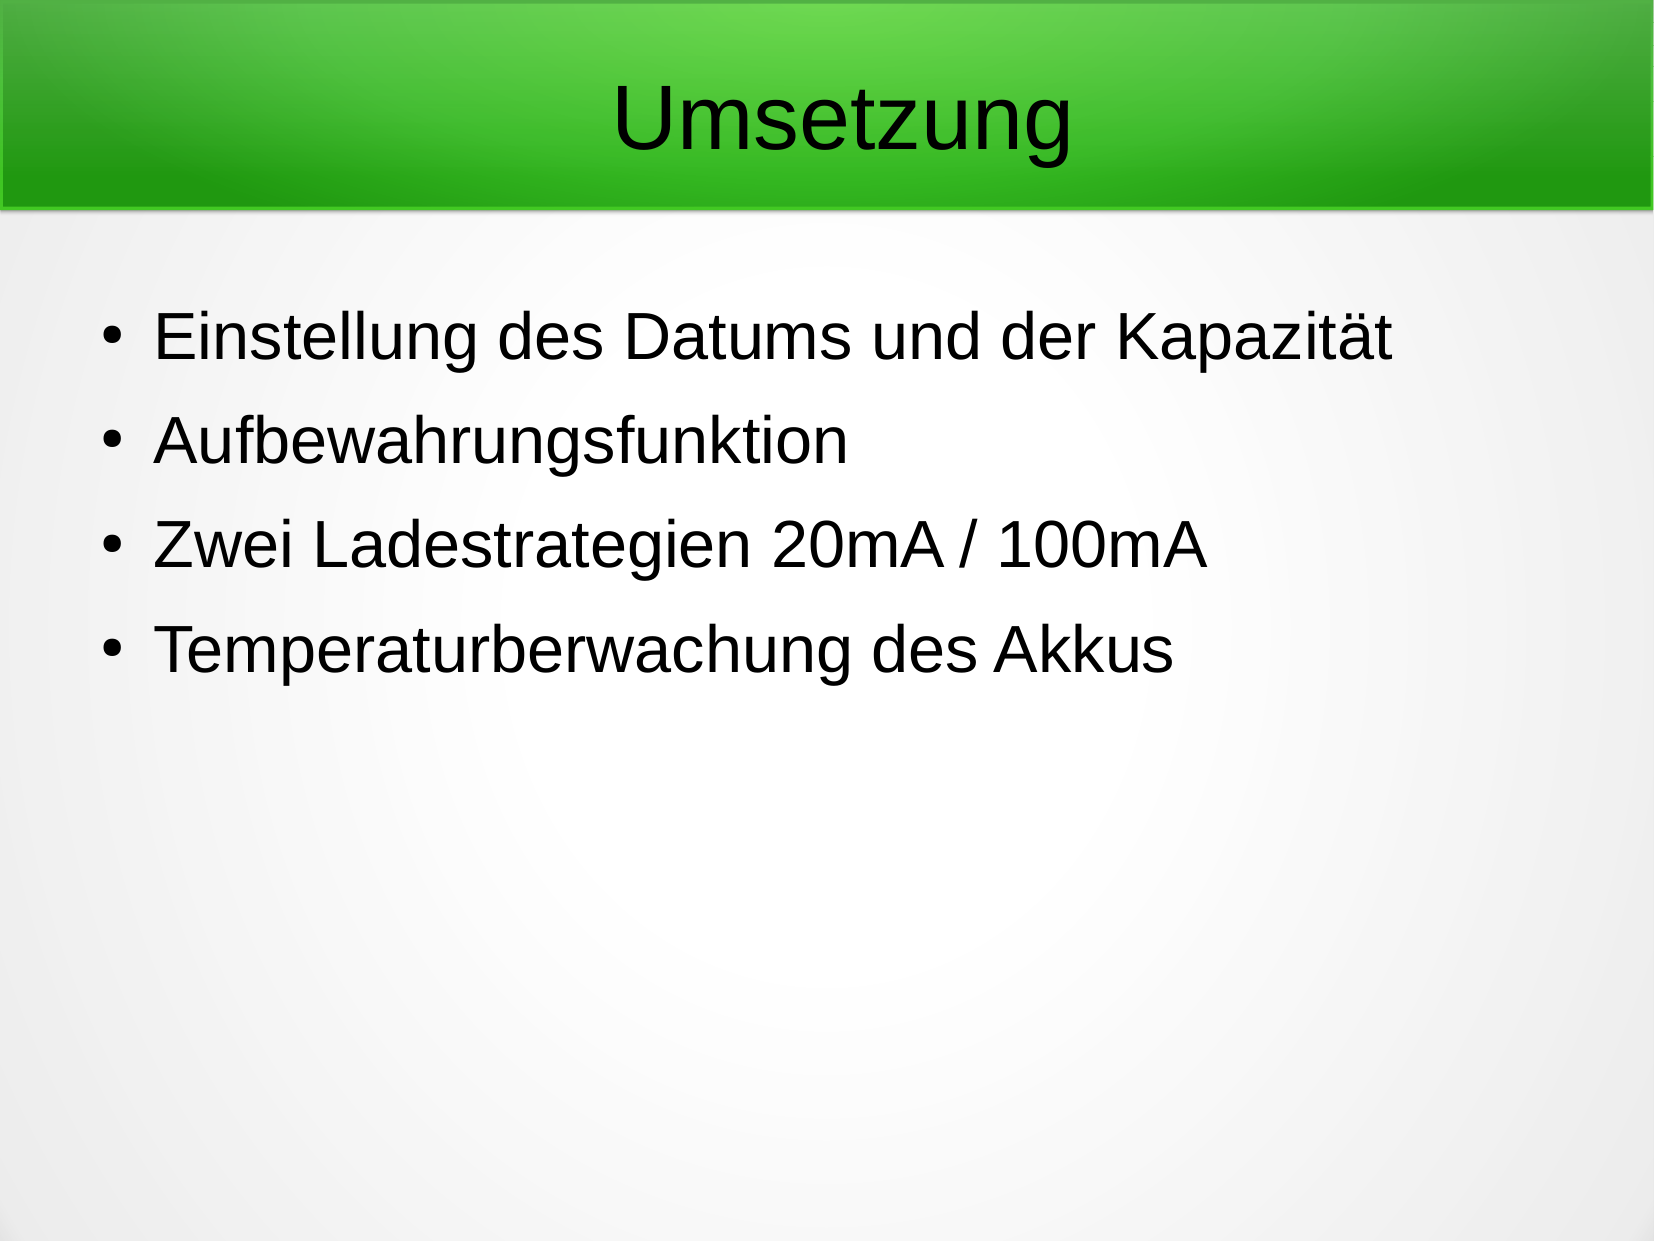

# Umsetzung
Einstellung des Datums und der Kapazität
Aufbewahrungsfunktion
Zwei Ladestrategien 20mA / 100mA
Temperaturberwachung des Akkus